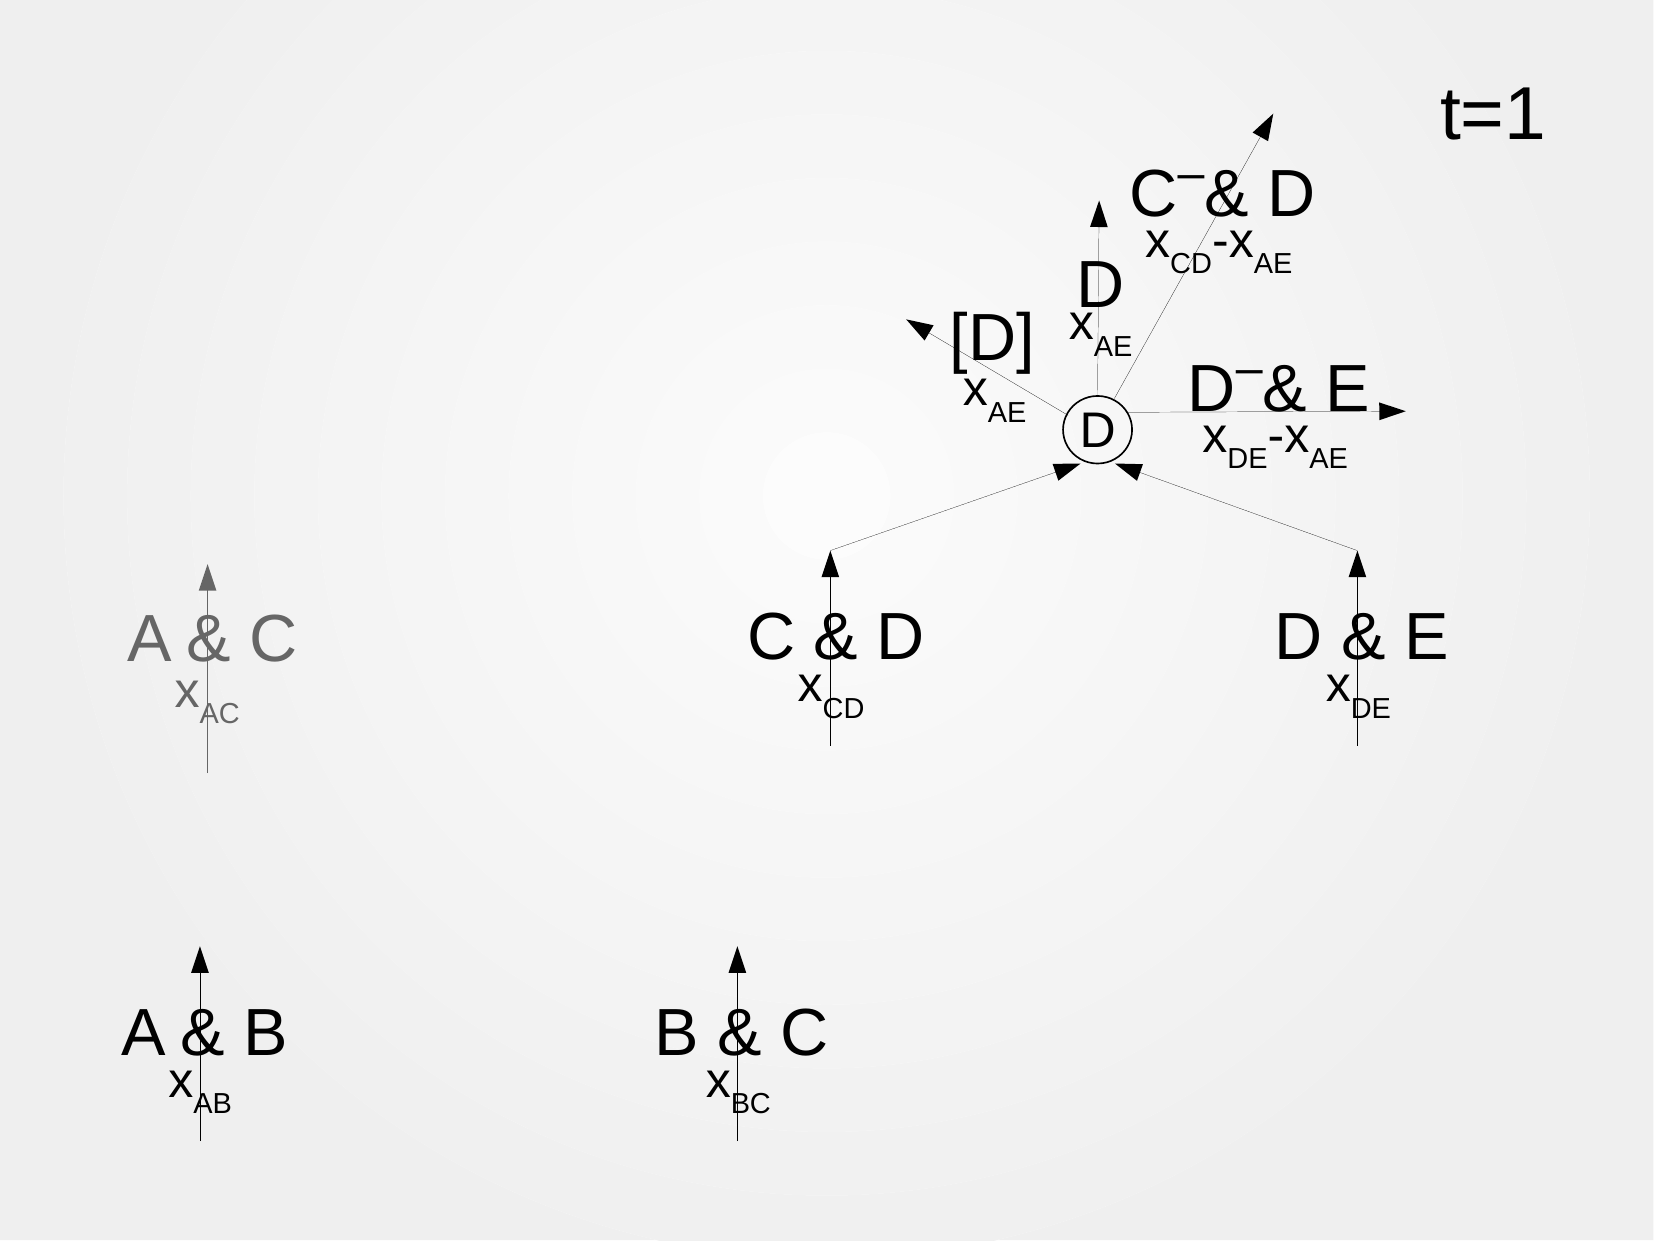

t=1
C–& D
xCD-xAE
D
xAE
[D]
D–& E
xAE
D
xDE-xAE
C & D
D & E
A & C
xCD
xDE
xAC
A & B
B & C
xAB
xBC